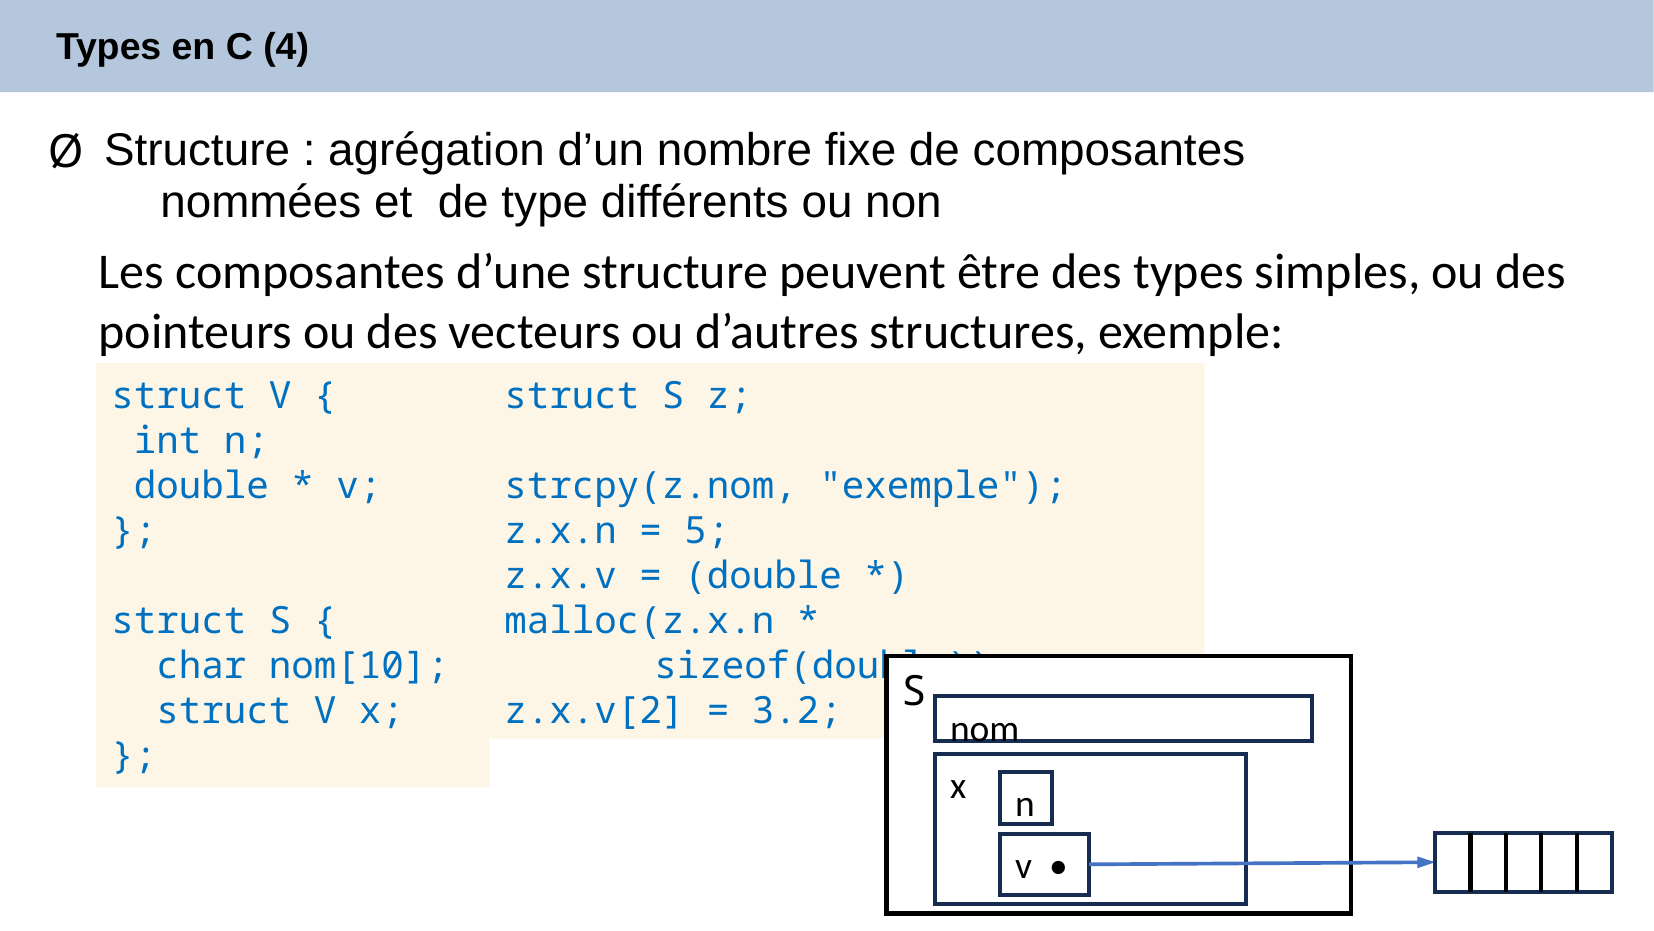

Types en C (4)
Structure : agrégation d’un nombre fixe de composantes nommées et de type différents ou non
Les composantes d’une structure peuvent être des types simples, ou des pointeurs ou des vecteurs ou d’autres structures, exemple:
struct V {
 int n;
 double * v;
};
struct S {
 char nom[10];
 struct V x;
};
struct S z;
strcpy(z.nom, "exemple");
z.x.n = 5;
z.x.v = (double *) malloc(z.x.n * 		sizeof(double));
z.x.v[2] = 3.2;
S
nom
x
n
v •